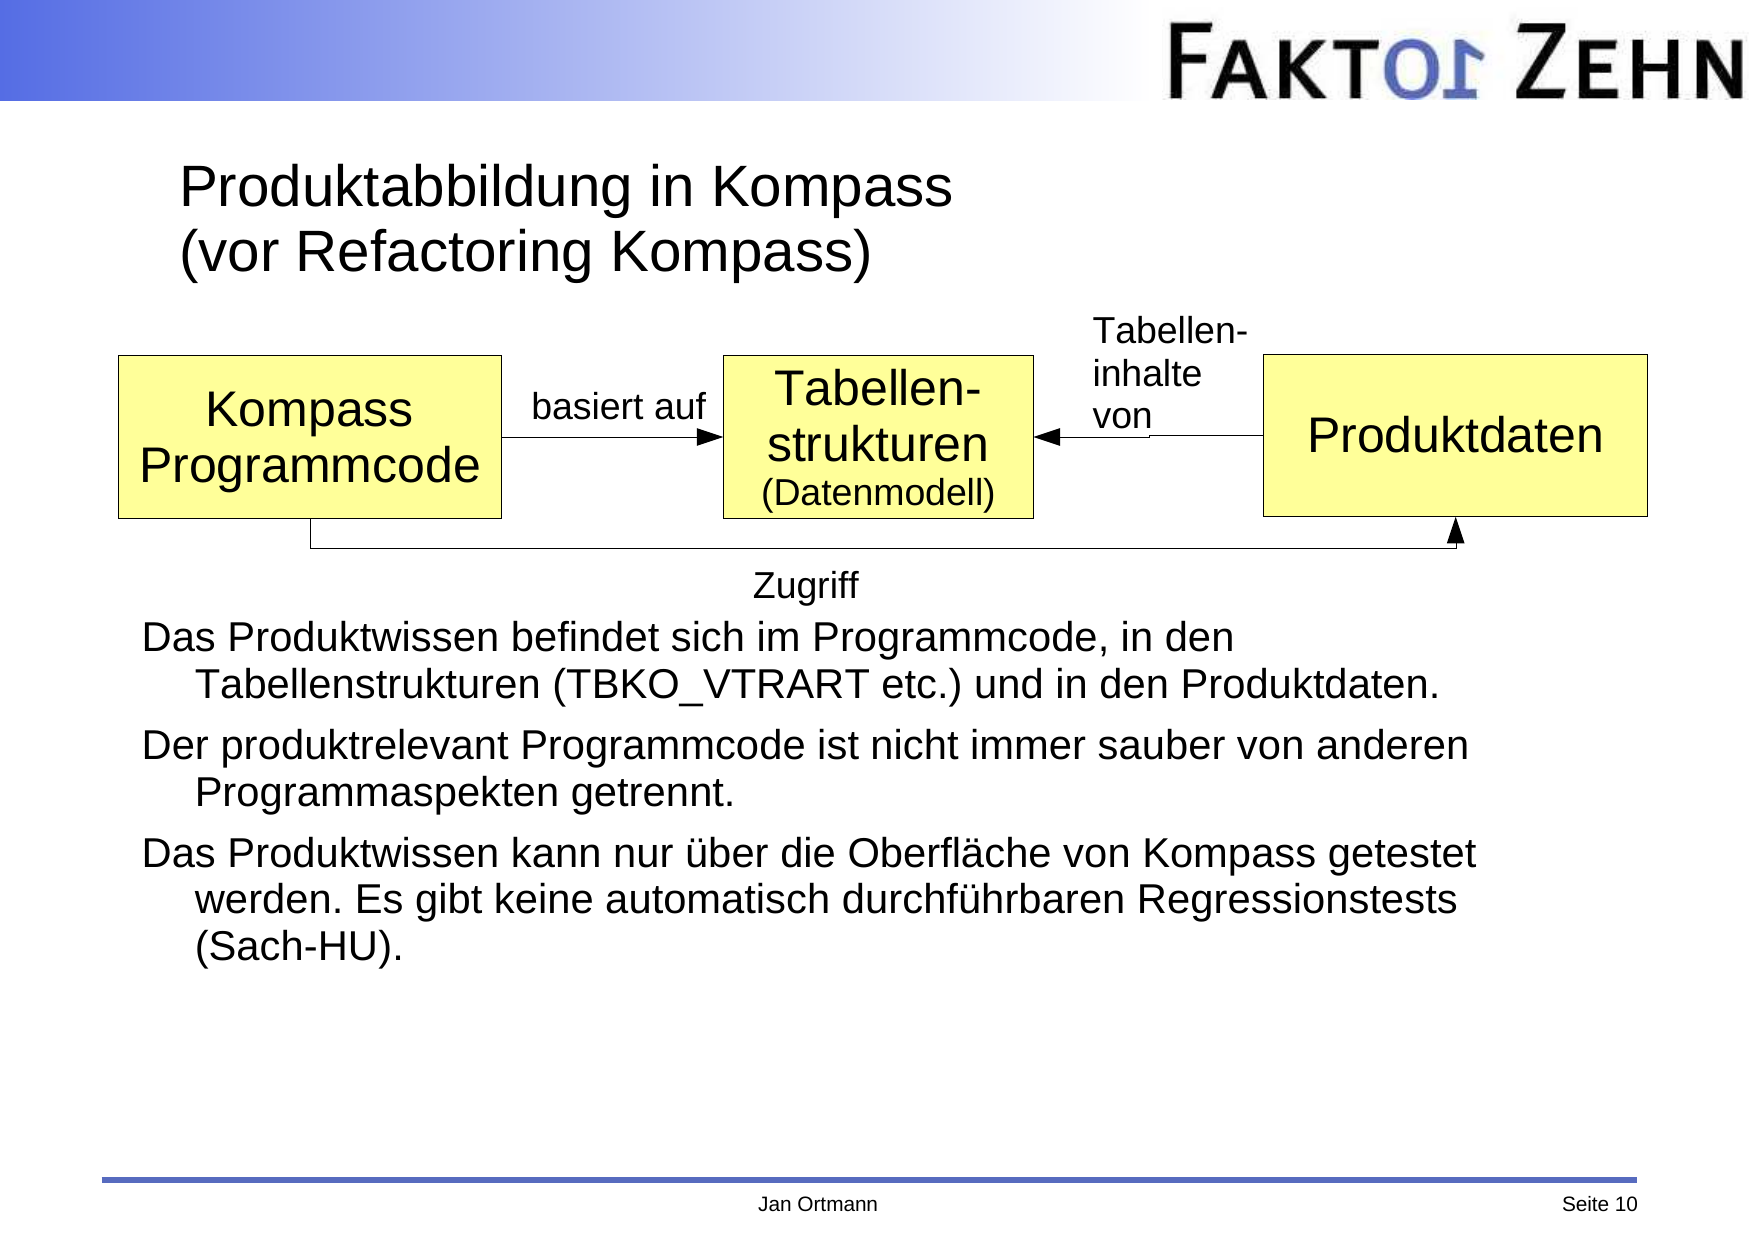

# Produktabbildung in Kompass (vor Refactoring Kompass)
Tabellen-
inhalte von
Produktdaten
Kompass
Programmcode
Tabellen-
strukturen
(Datenmodell)
basiert auf
Zugriff
Das Produktwissen befindet sich im Programmcode, in den Tabellenstrukturen (TBKO_VTRART etc.) und in den Produktdaten.
Der produktrelevant Programmcode ist nicht immer sauber von anderen Programmaspekten getrennt.
Das Produktwissen kann nur über die Oberfläche von Kompass getestet werden. Es gibt keine automatisch durchführbaren Regressionstests (Sach-HU).